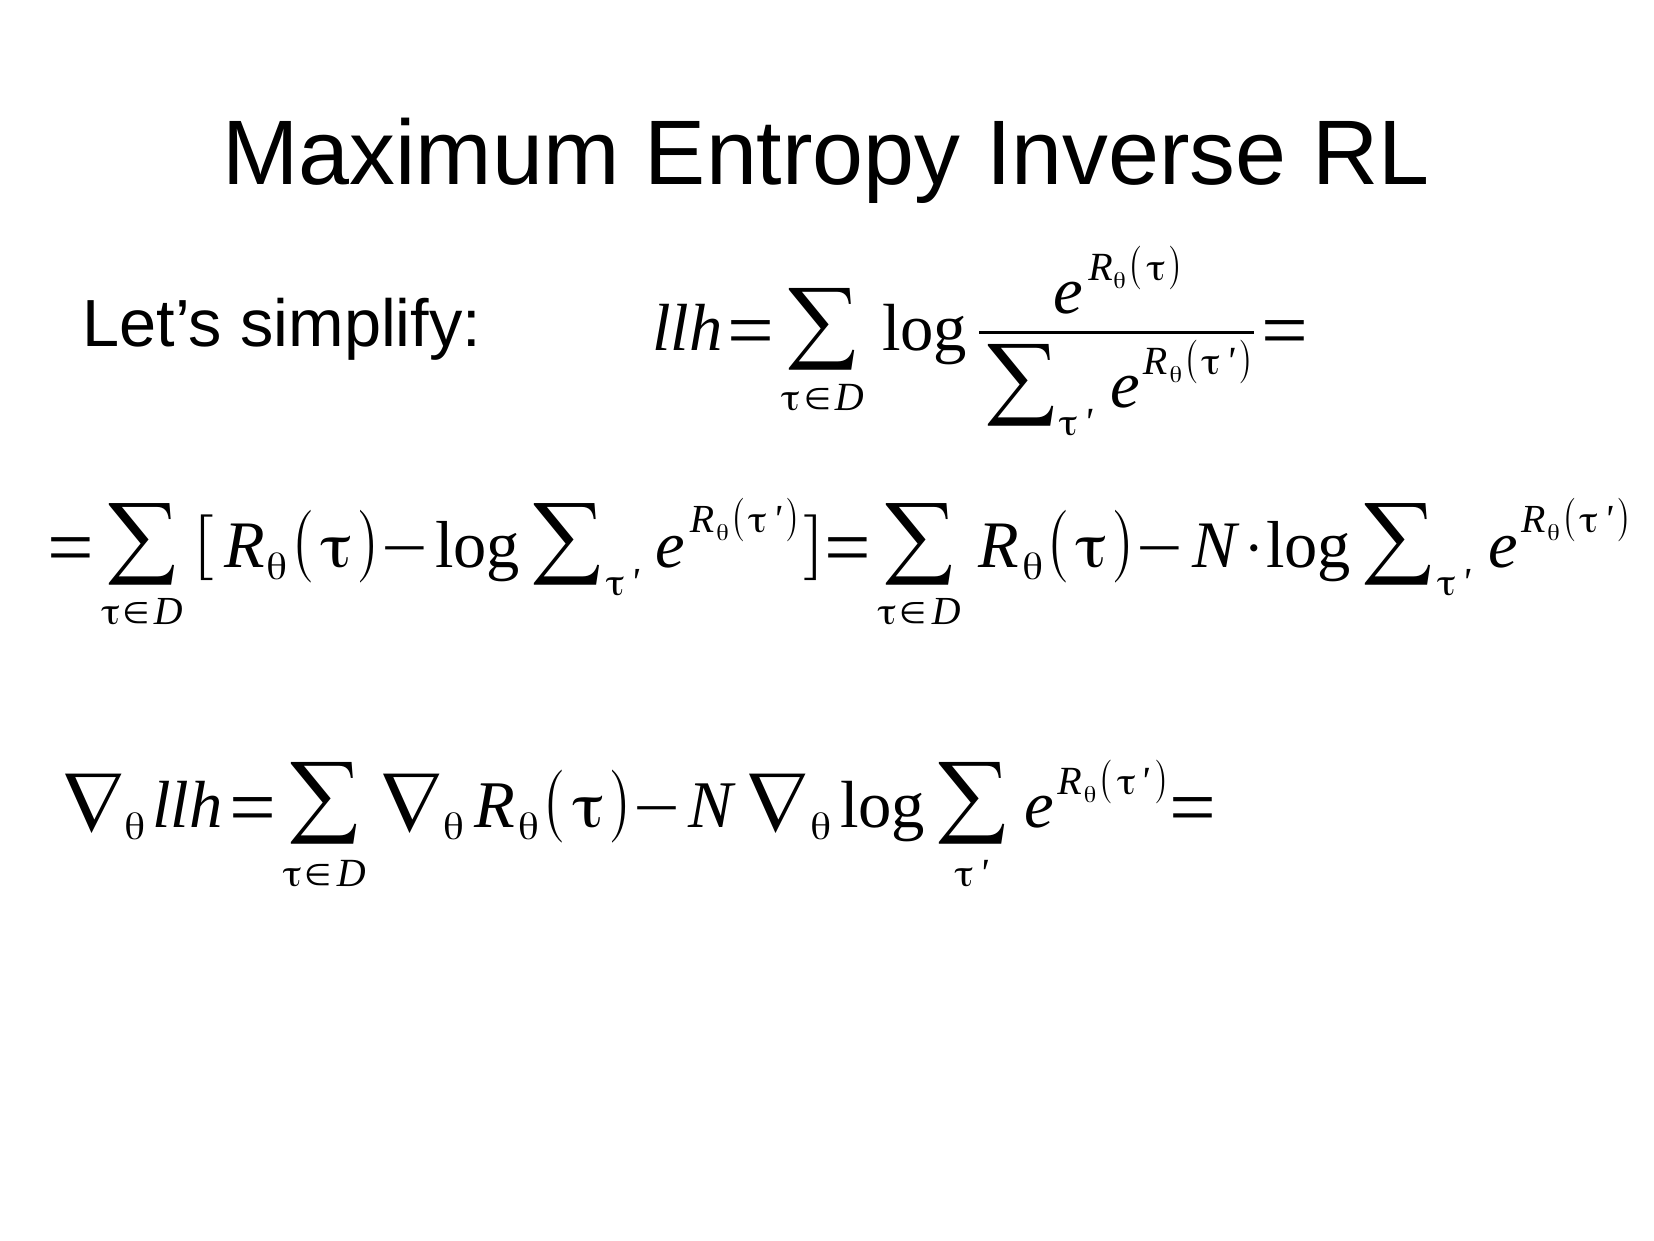

# Maximum Entropy Inverse RL
Let’s simplify: